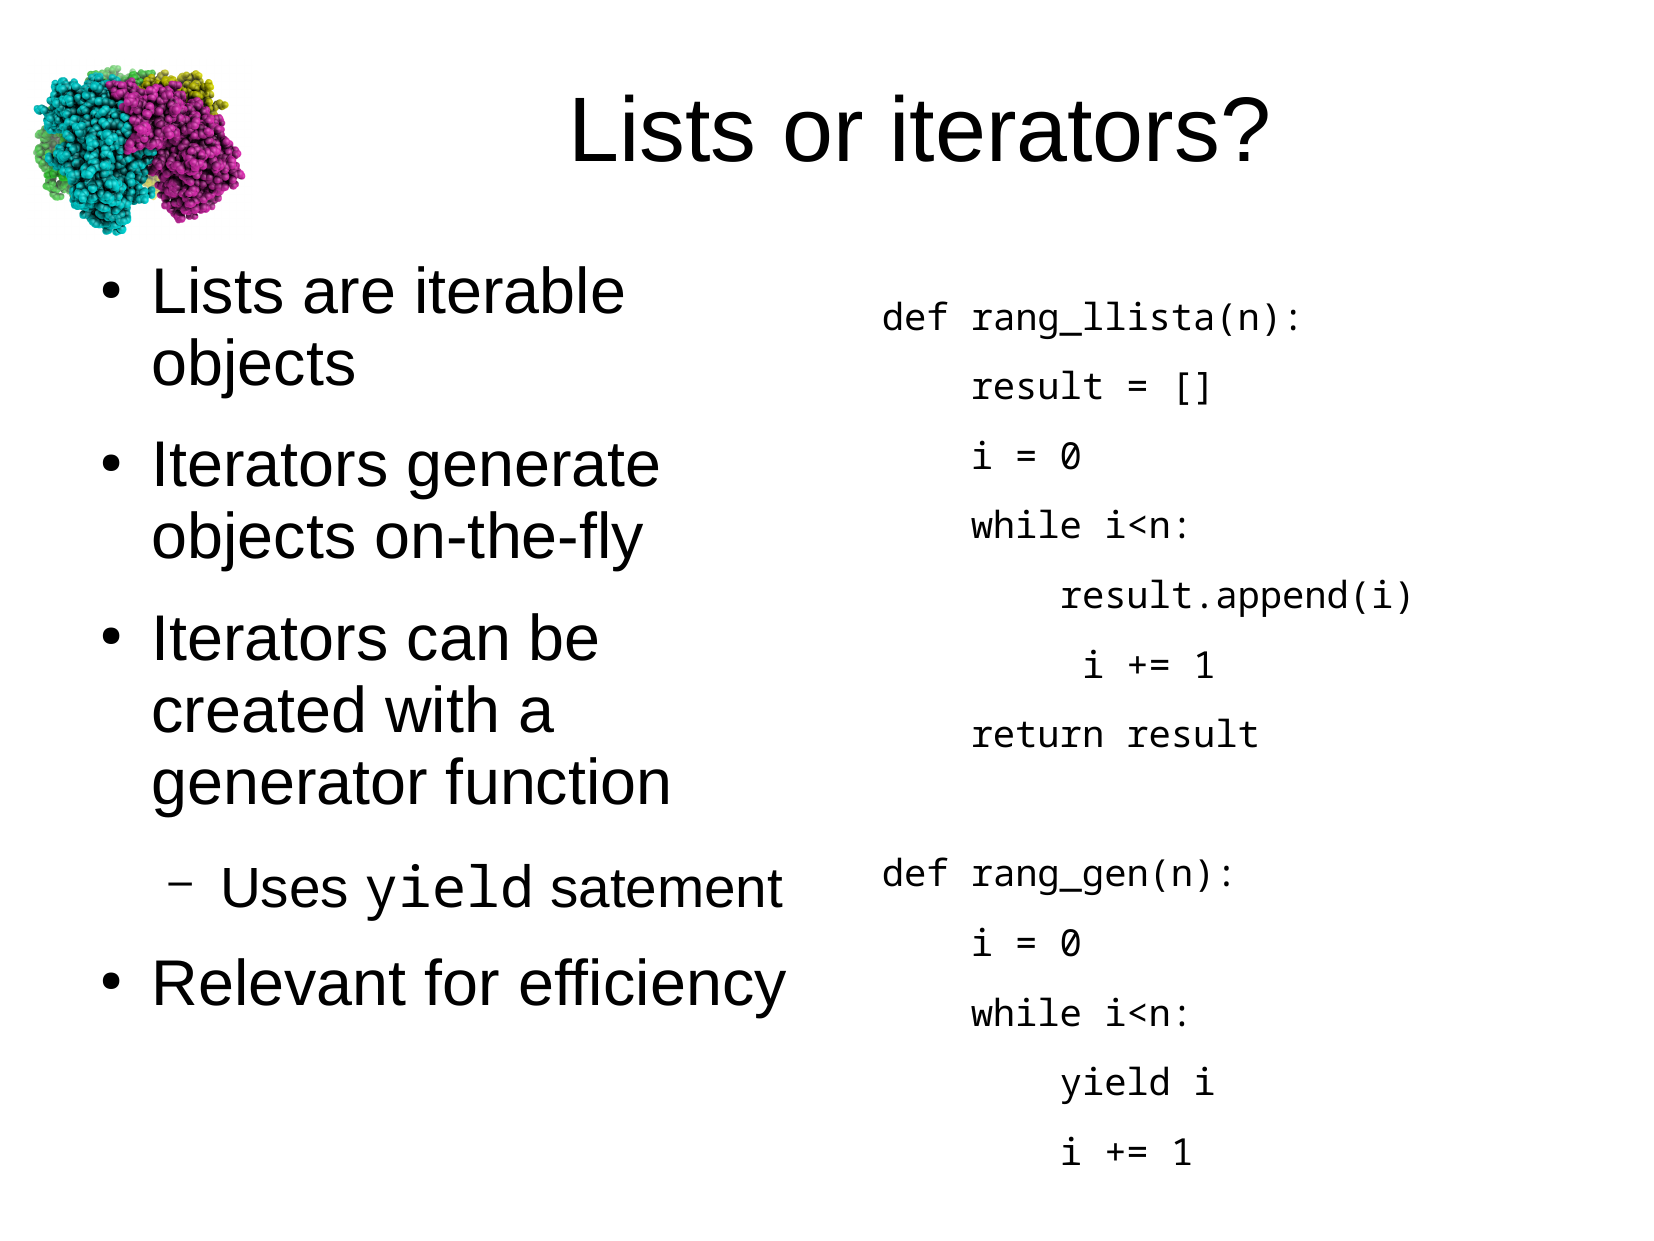

# Lists or iterators?
Lists are iterable objects
Iterators generate objects on-the-fly
Iterators can be created with a generator function
Uses yield satement
Relevant for efficiency
def rang_llista(n):
 result = []
 i = 0
 while i<n:
 result.append(i)
 i += 1
 return result
def rang_gen(n):
 i = 0
 while i<n:
 yield i
 i += 1